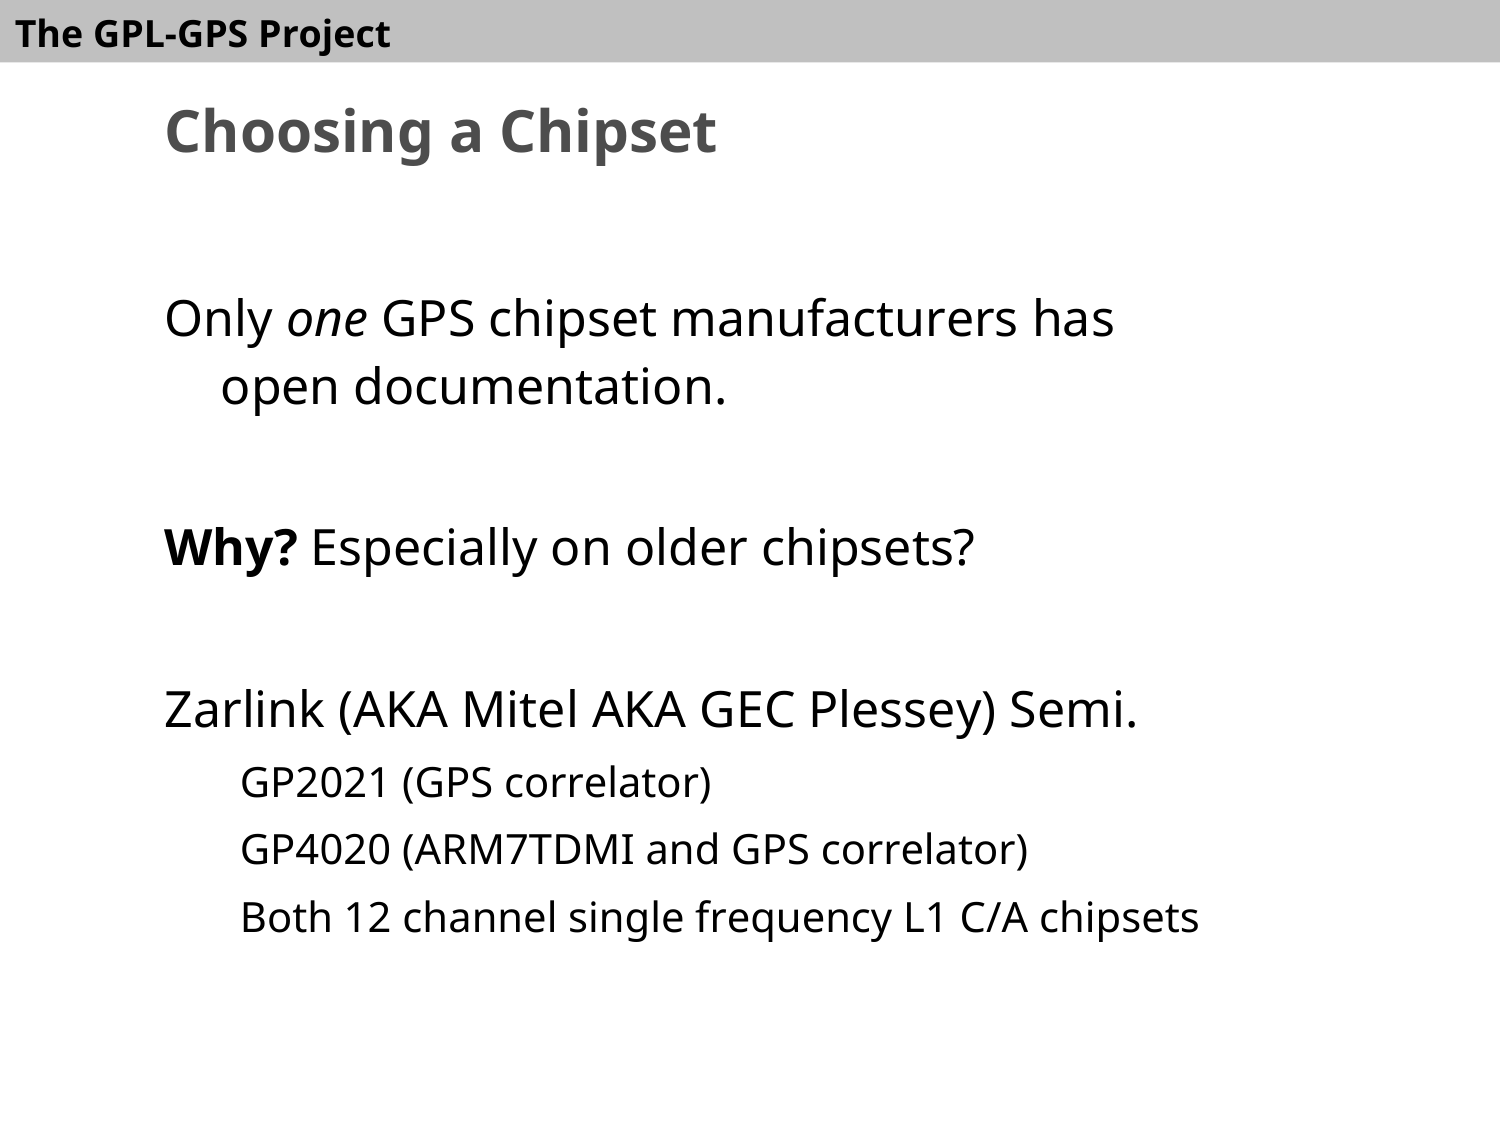

Choosing a Chipset
# Only one GPS chipset manufacturers has open documentation.
Why? Especially on older chipsets?
Zarlink (AKA Mitel AKA GEC Plessey) Semi.
GP2021 (GPS correlator)
GP4020 (ARM7TDMI and GPS correlator)
Both 12 channel single frequency L1 C/A chipsets